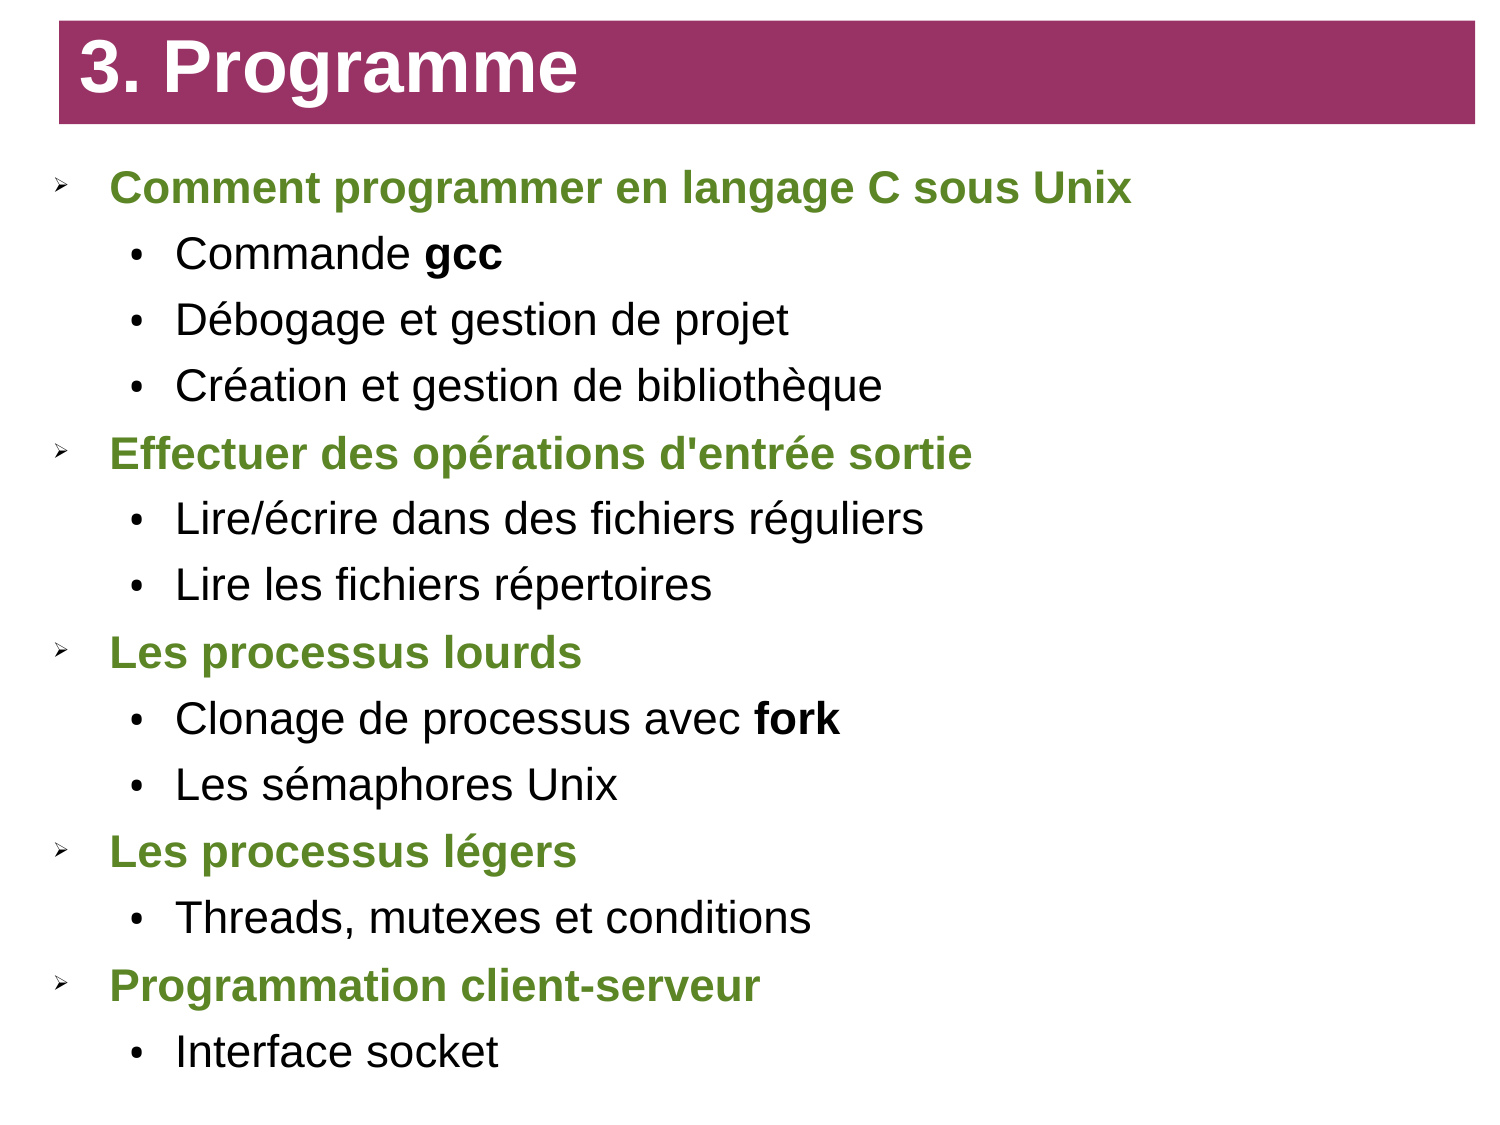

# 3. Programme
Comment programmer en langage C sous Unix
Commande gcc
Débogage et gestion de projet
Création et gestion de bibliothèque
Effectuer des opérations d'entrée sortie
Lire/écrire dans des fichiers réguliers
Lire les fichiers répertoires
Les processus lourds
Clonage de processus avec fork
Les sémaphores Unix
Les processus légers
Threads, mutexes et conditions
Programmation client-serveur
Interface socket